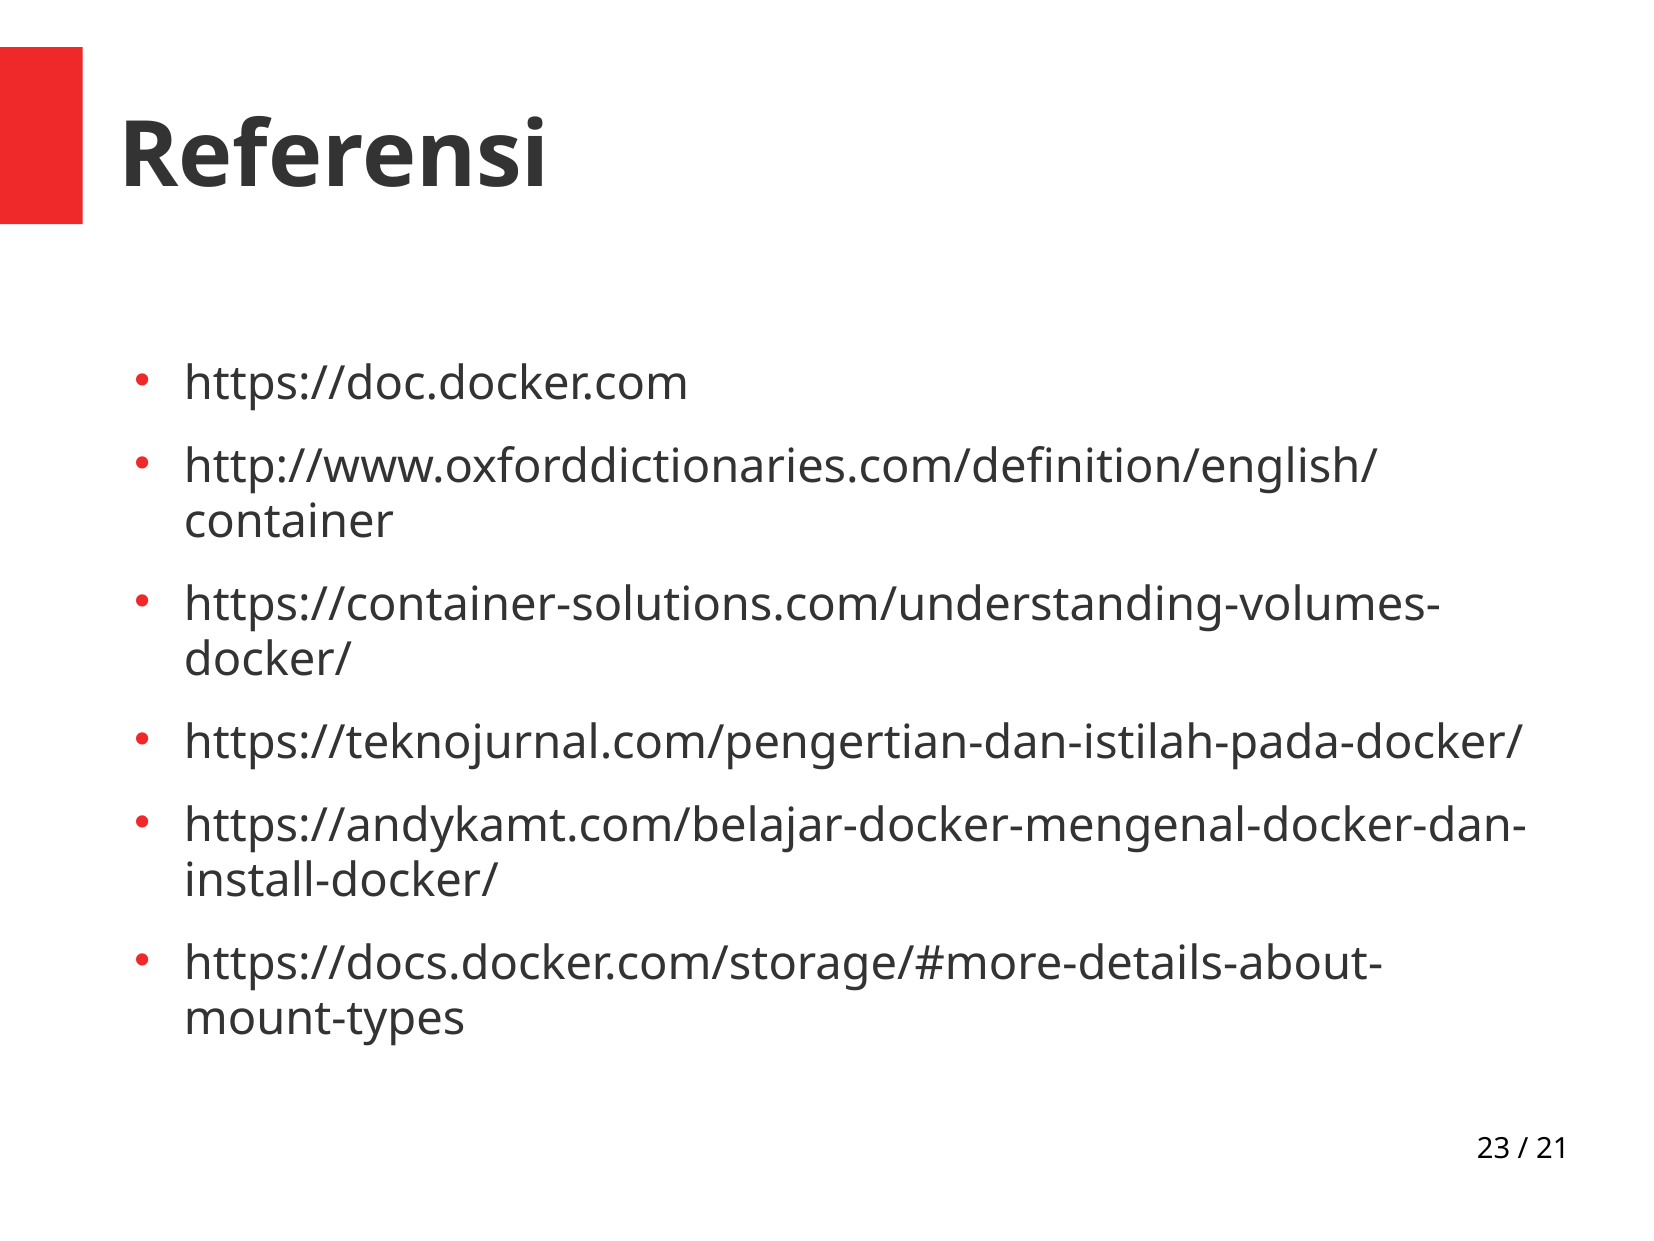

# Referensi
https://doc.docker.com
http://www.oxforddictionaries.com/definition/english/container
https://container-solutions.com/understanding-volumes-docker/
https://teknojurnal.com/pengertian-dan-istilah-pada-docker/
https://andykamt.com/belajar-docker-mengenal-docker-dan-install-docker/
https://docs.docker.com/storage/#more-details-about-mount-types
23